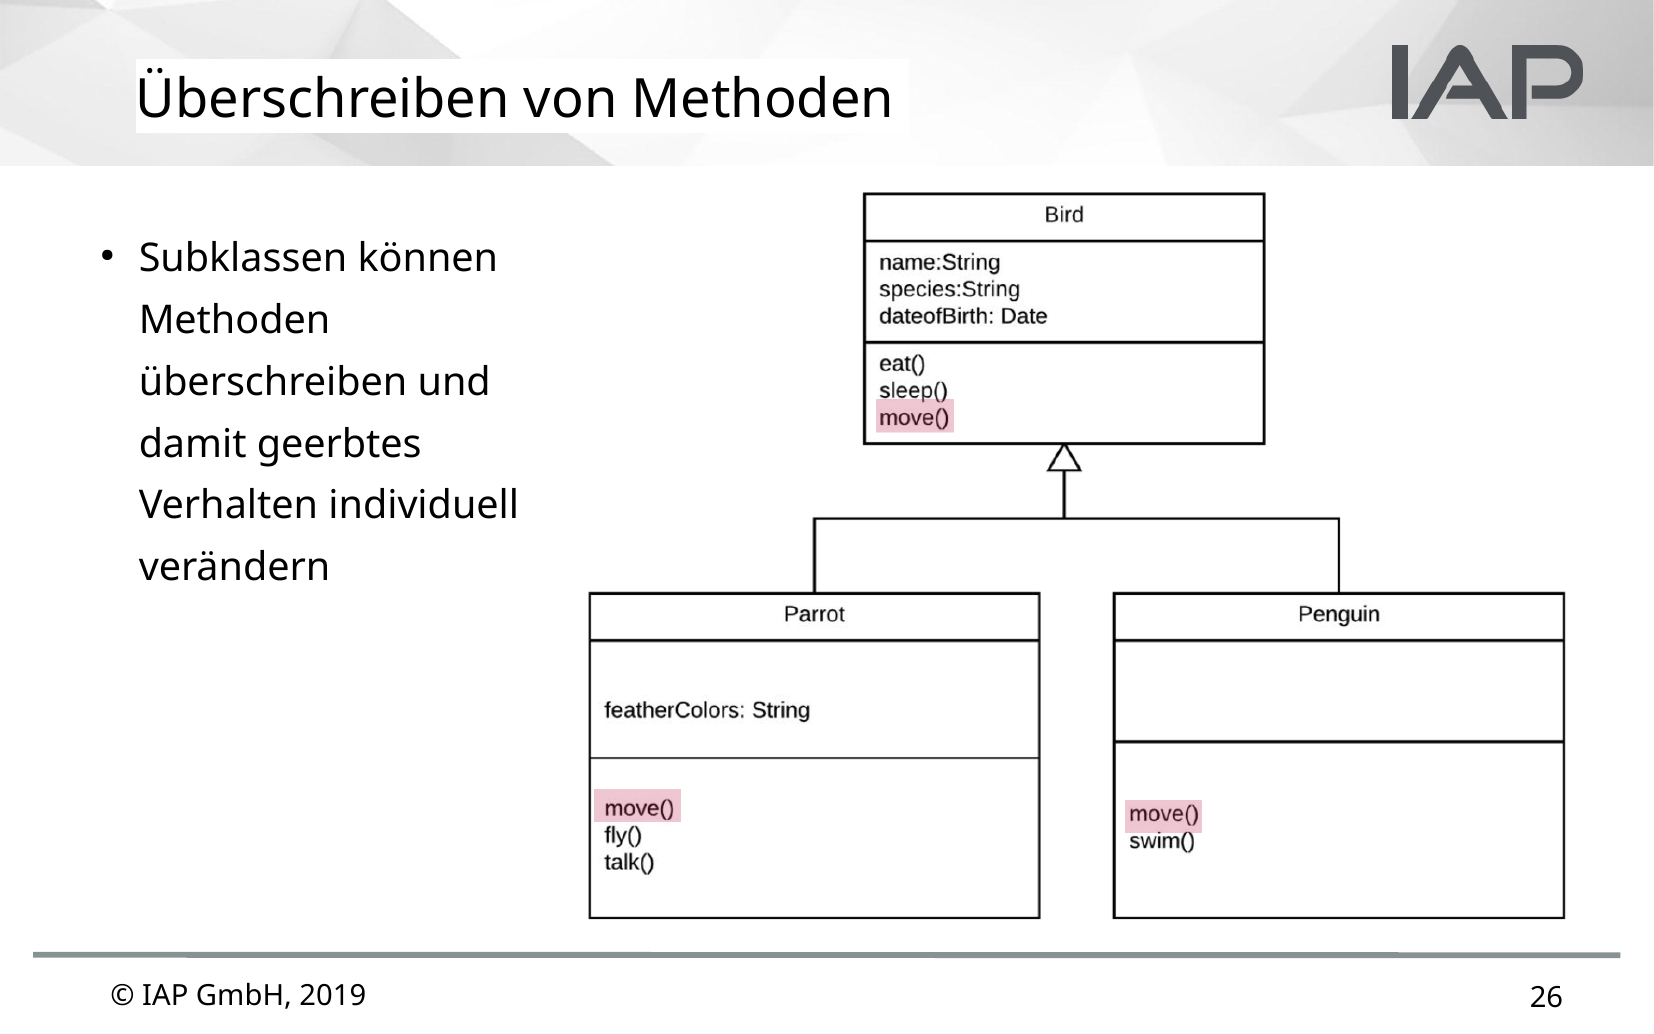

# Überschreiben von Methoden
Subklassen können Methoden überschreiben und damit geerbtes Verhalten individuell verändern
© IAP GmbH, 2019
26